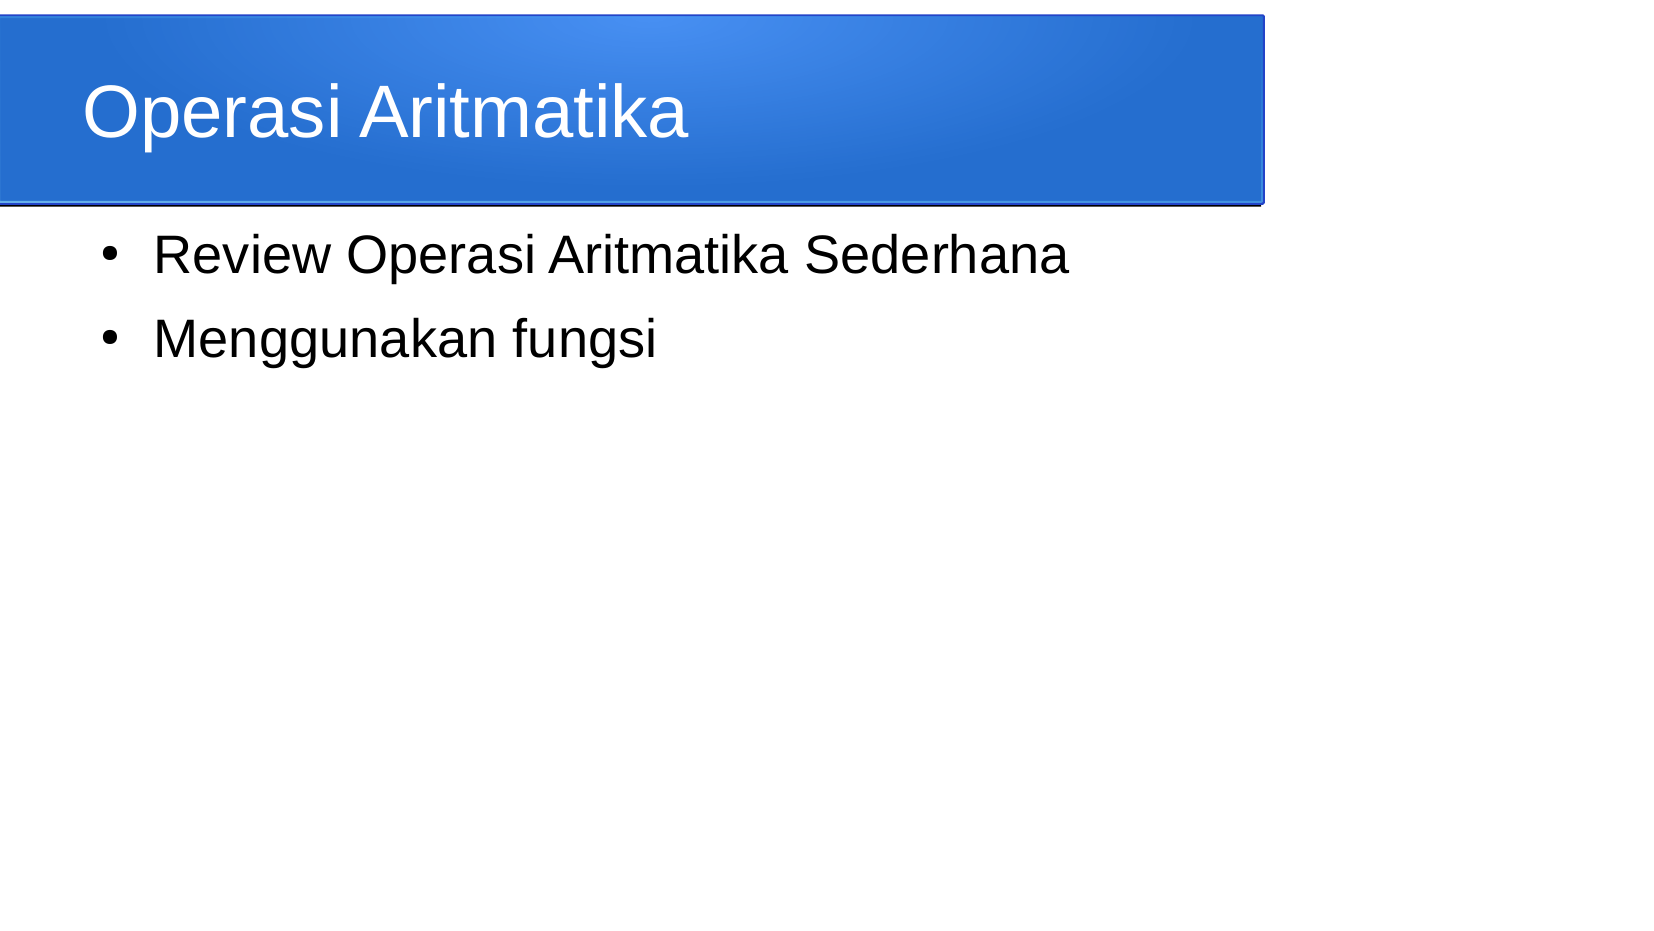

# Operasi Aritmatika
Review Operasi Aritmatika Sederhana
Menggunakan fungsi